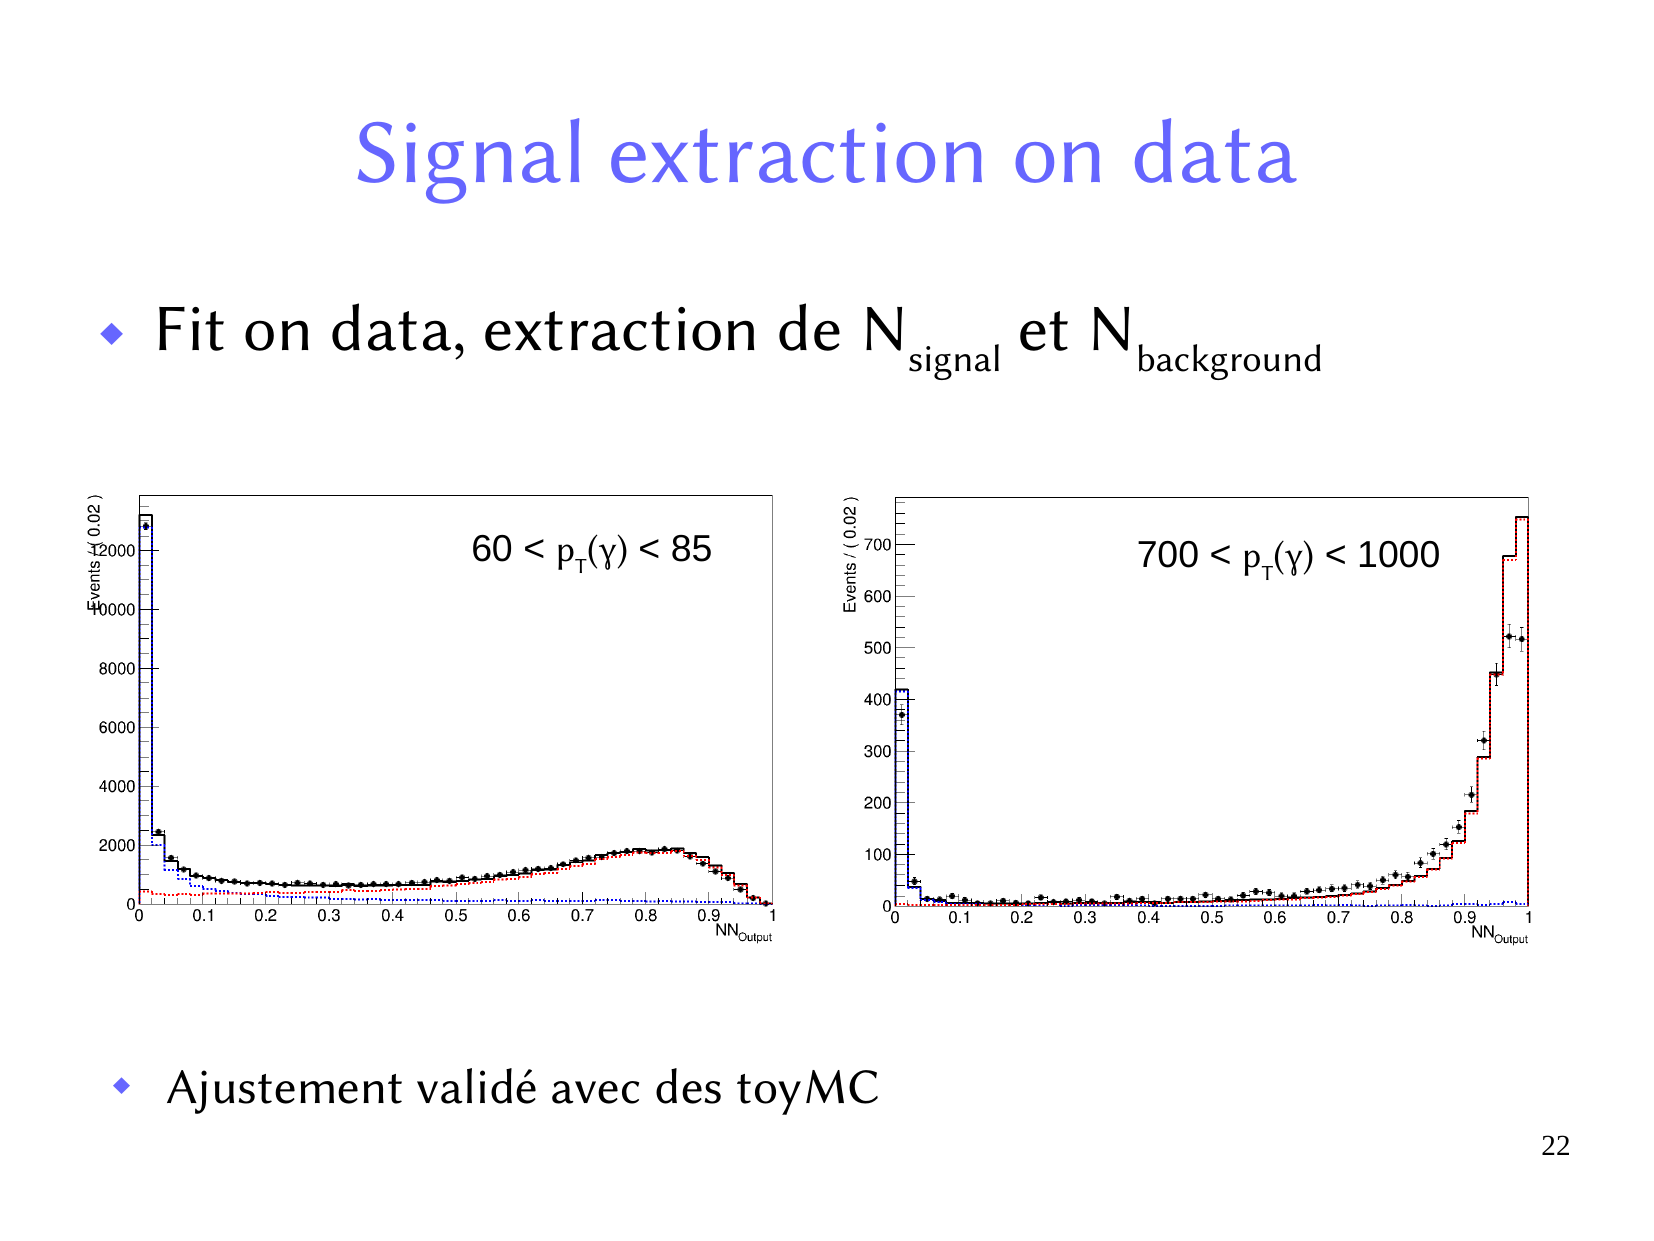

# Signal extraction on data
Fit on data, extraction de Nsignal et Nbackground
60 < pT(γ) < 85
700 < pT(γ) < 1000
Ajustement validé avec des toyMC
22